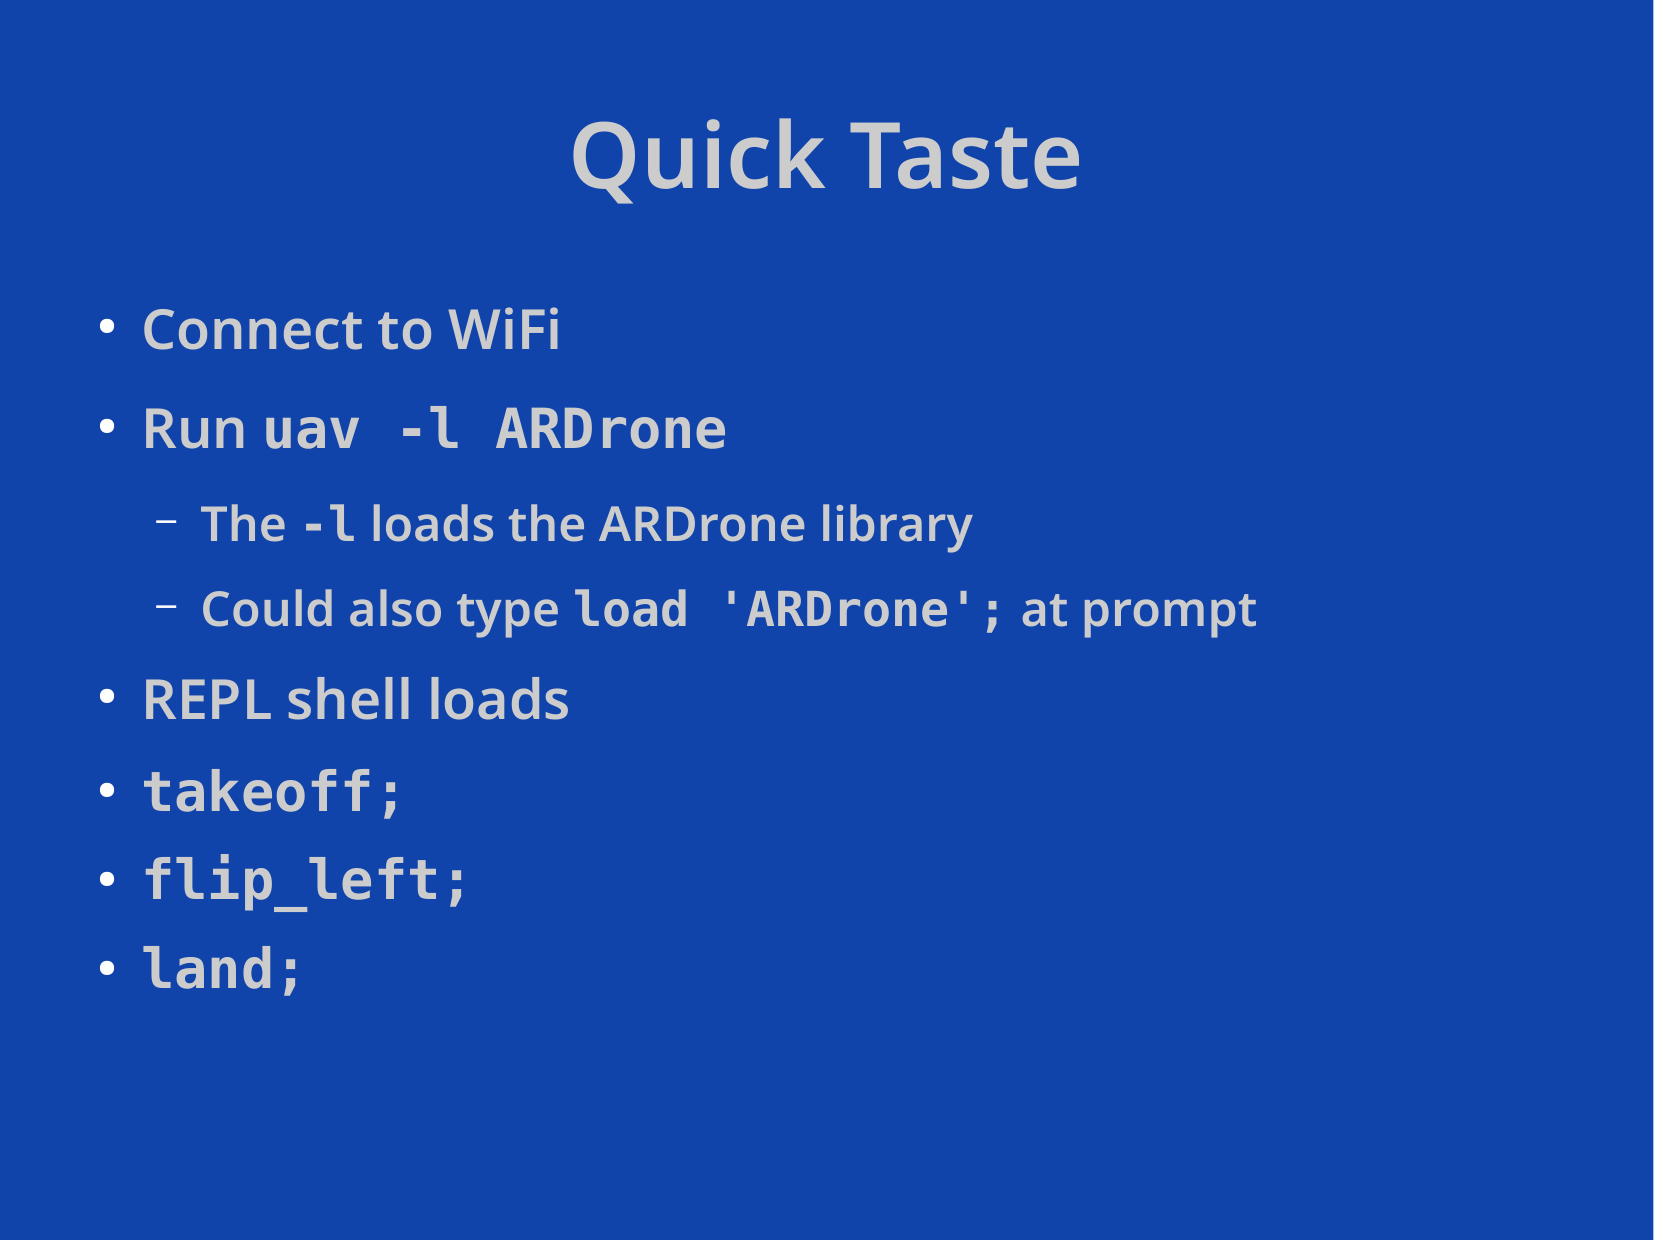

# Quick Taste
Connect to WiFi
Run uav -l ARDrone
The -l loads the ARDrone library
Could also type load 'ARDrone'; at prompt
REPL shell loads
takeoff;
flip_left;
land;